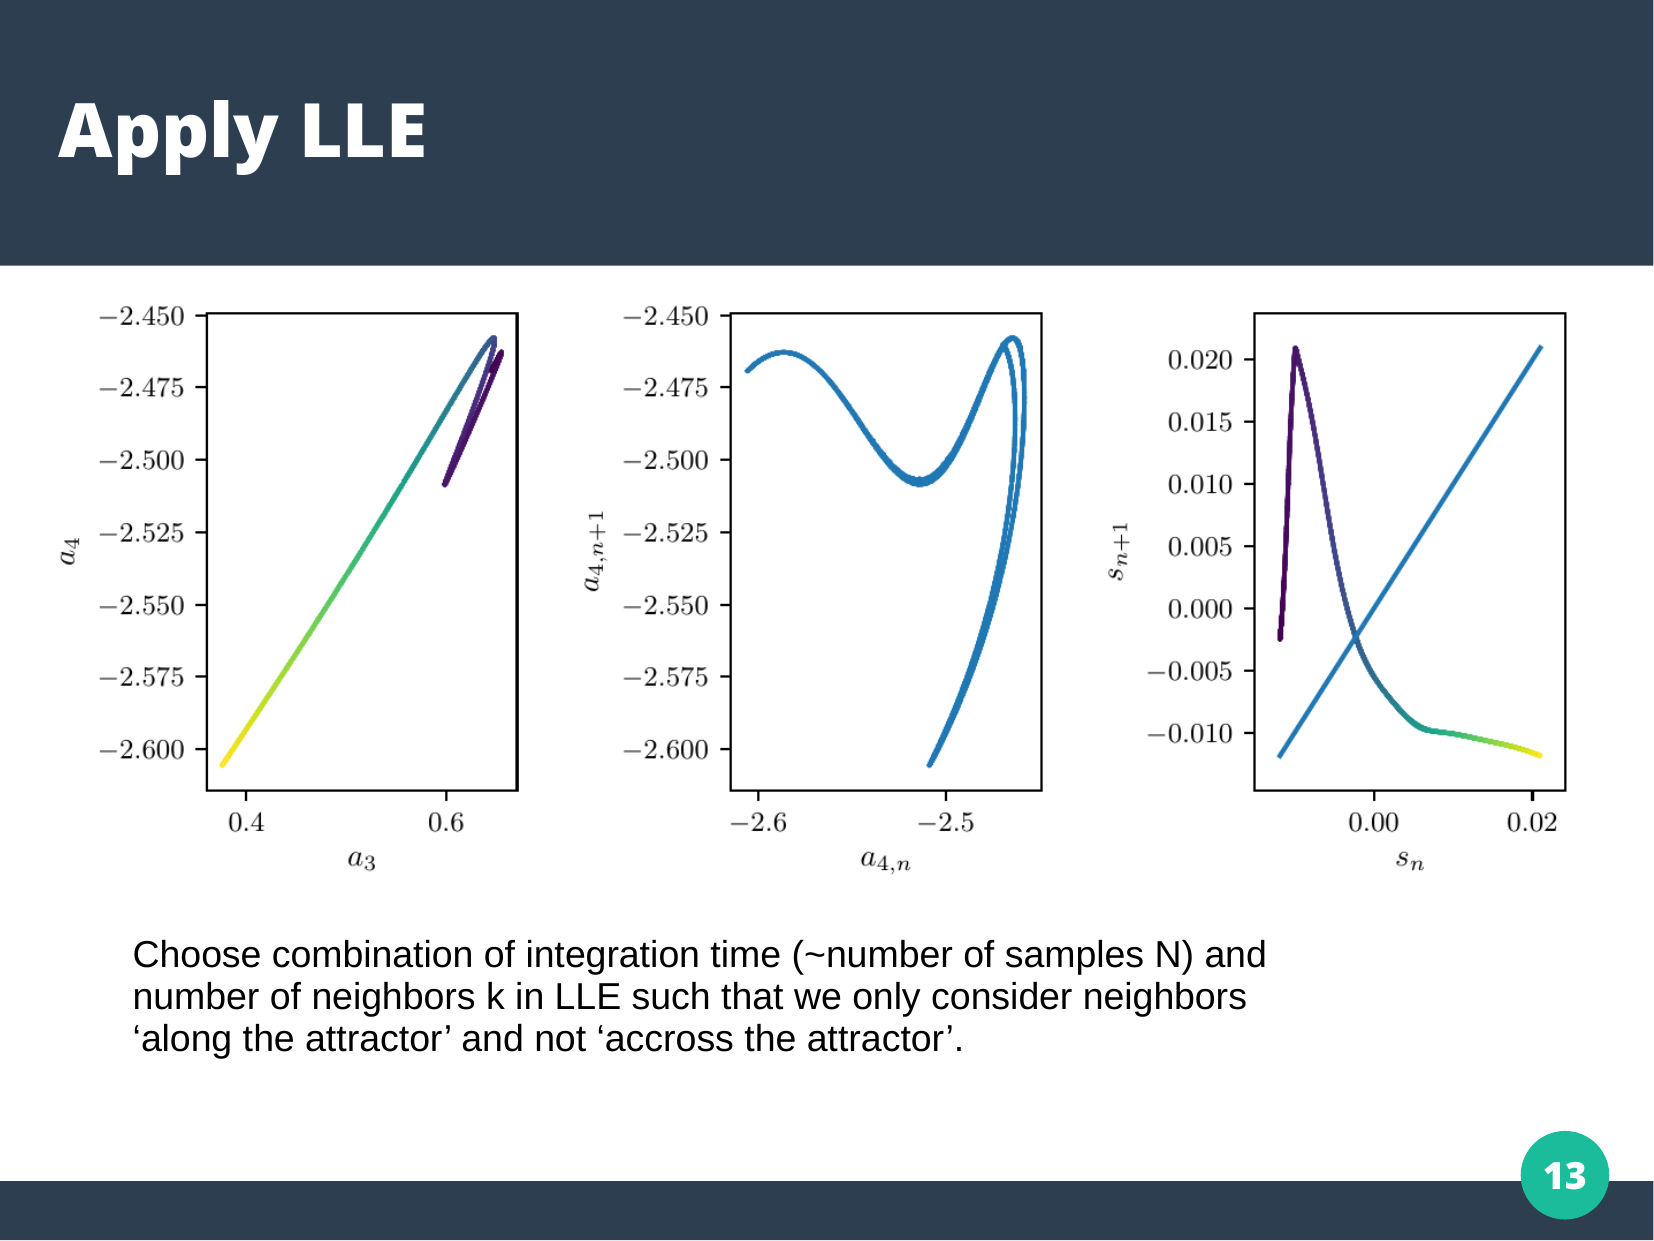

# Apply LLE
Choose combination of integration time (~number of samples N) and
number of neighbors k in LLE such that we only consider neighbors
‘along the attractor’ and not ‘accross the attractor’.
13